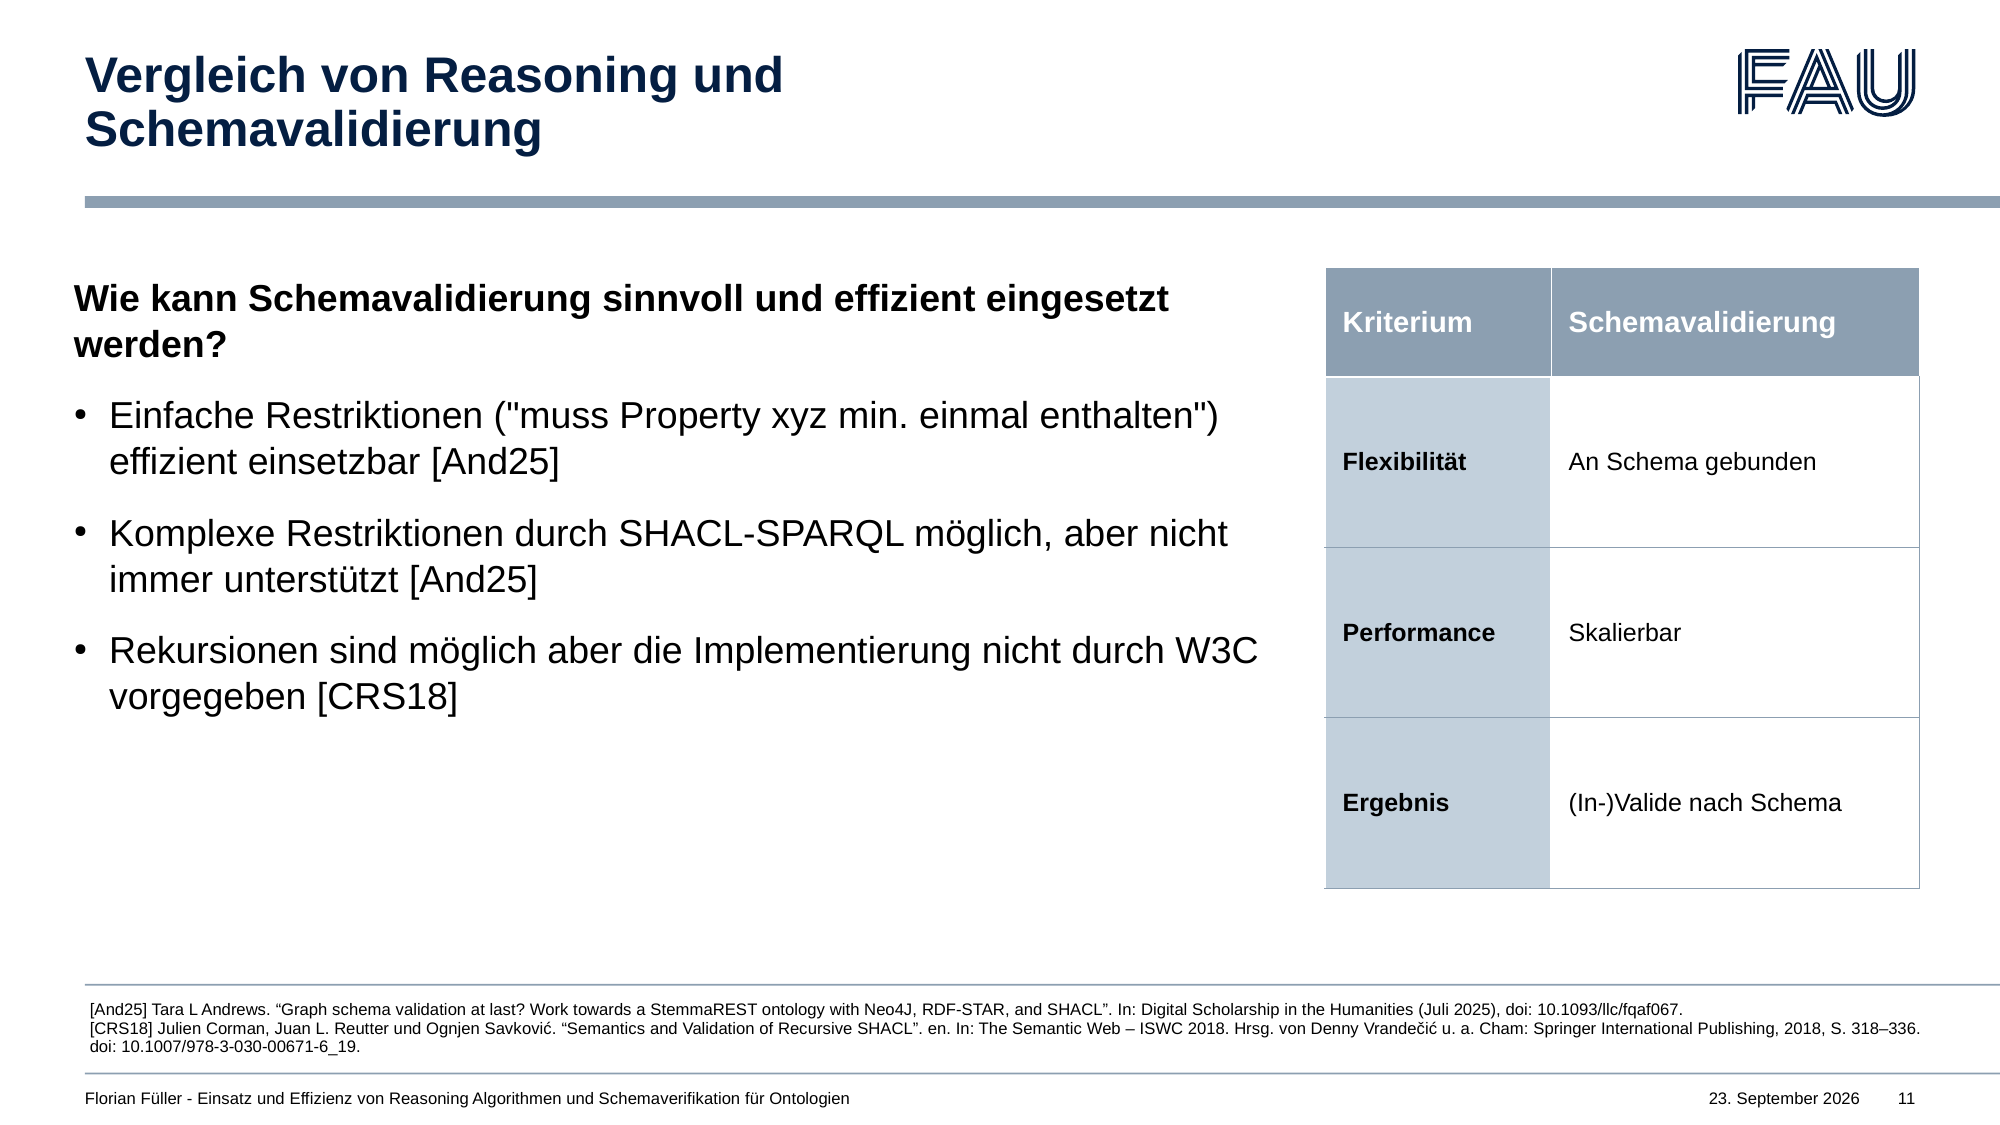

# Vergleich von Reasoning und Schemavalidierung
Wie kann Schemavalidierung sinnvoll und effizient eingesetzt werden?
Einfache Restriktionen ("muss Property xyz min. einmal enthalten") effizient einsetzbar [And25]
Komplexe Restriktionen durch SHACL-SPARQL möglich, aber nicht immer unterstützt [And25]
Rekursionen sind möglich aber die Implementierung nicht durch W3C vorgegeben [CRS18]
| Kriterium | Schemavalidierung |
| --- | --- |
| Flexibilität | An Schema gebunden |
| Performance | Skalierbar |
| Ergebnis | (In-)Valide nach Schema |
[And25] Tara L Andrews. “Graph schema validation at last? Work towards a StemmaREST ontology with Neo4J, RDF-STAR, and SHACL”. In: Digital Scholarship in the Humanities (Juli 2025), doi: 10.1093/llc/fqaf067.
[CRS18] Julien Corman, Juan L. Reutter und Ognjen Savković. “Semantics and Validation of Recursive SHACL”. en. In: The Semantic Web – ISWC 2018. Hrsg. von Denny Vrandečić u. a. Cham: Springer International Publishing, 2018, S. 318–336.
doi: 10.1007/978-3-030-00671-6_19.
Florian Füller - Einsatz und Effizienz von Reasoning Algorithmen und Schemaverifikation für Ontologien